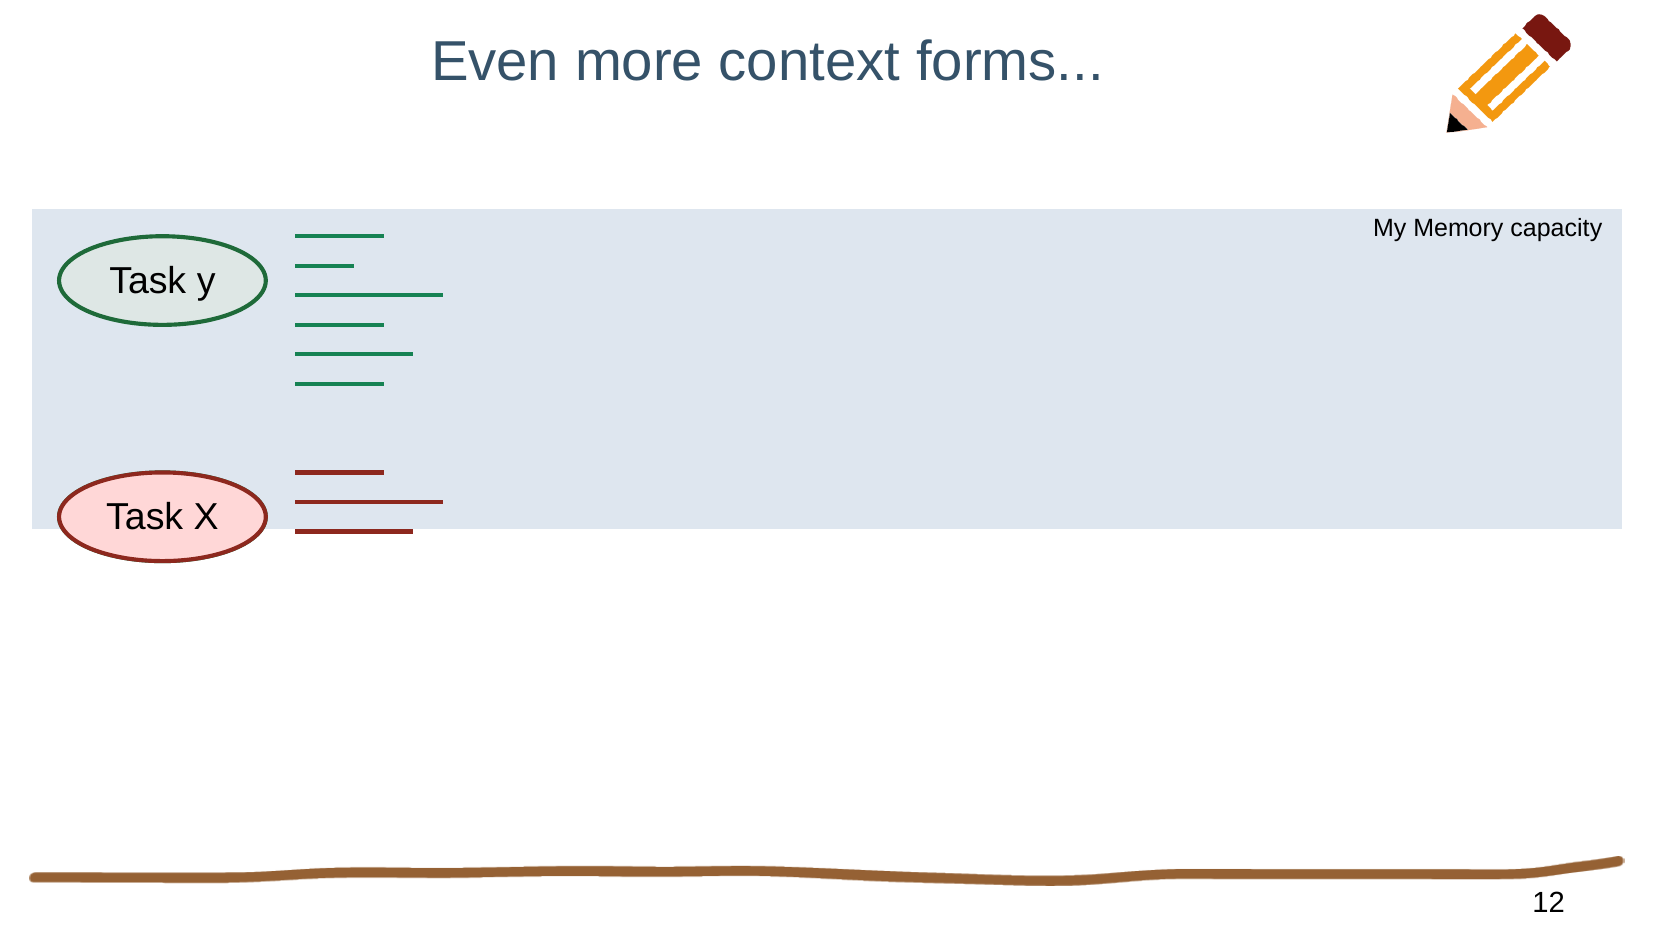

# Even more context forms...
My Memory capacity
Task y
Task X
Task X
12